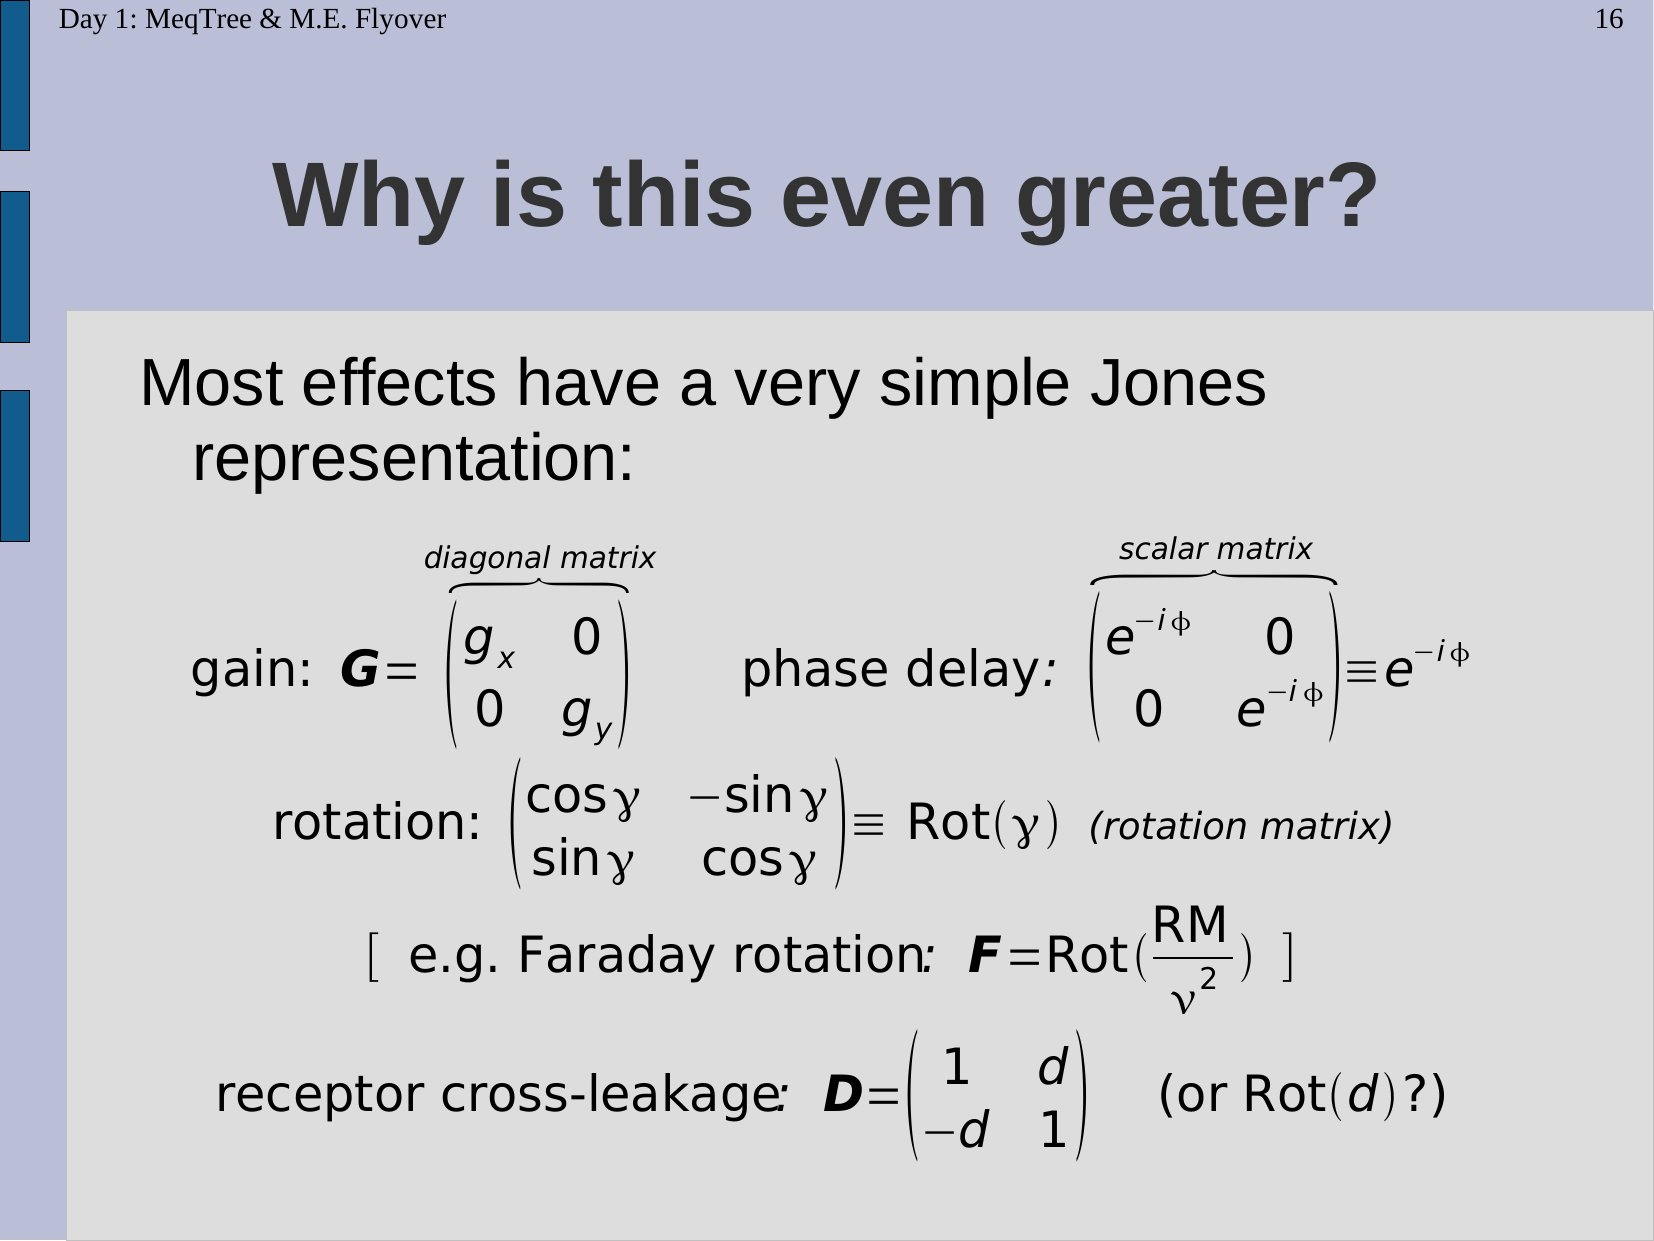

Day 1: MeqTree & M.E. Flyover
16
# Why is this even greater?
Most effects have a very simple Jones representation: